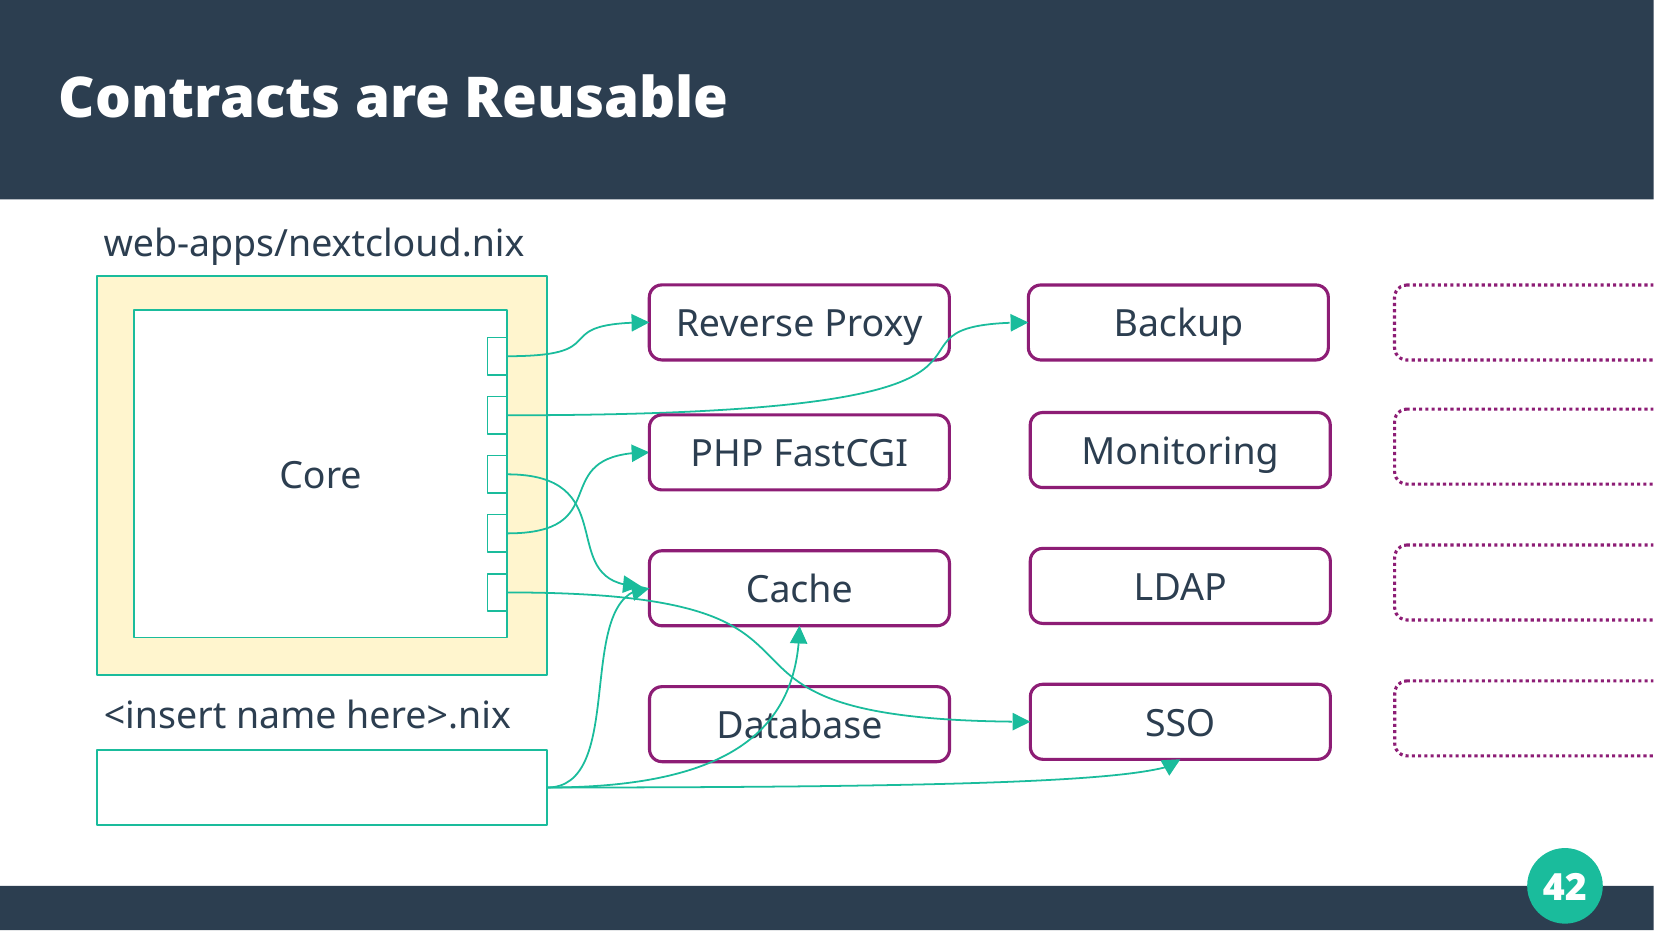

# Contracts are Reusable
web-apps/nextcloud.nix
Reverse Proxy
Backup
Core
Monitoring
PHP FastCGI
LDAP
Cache
<insert name here>.nix
SSO
Database